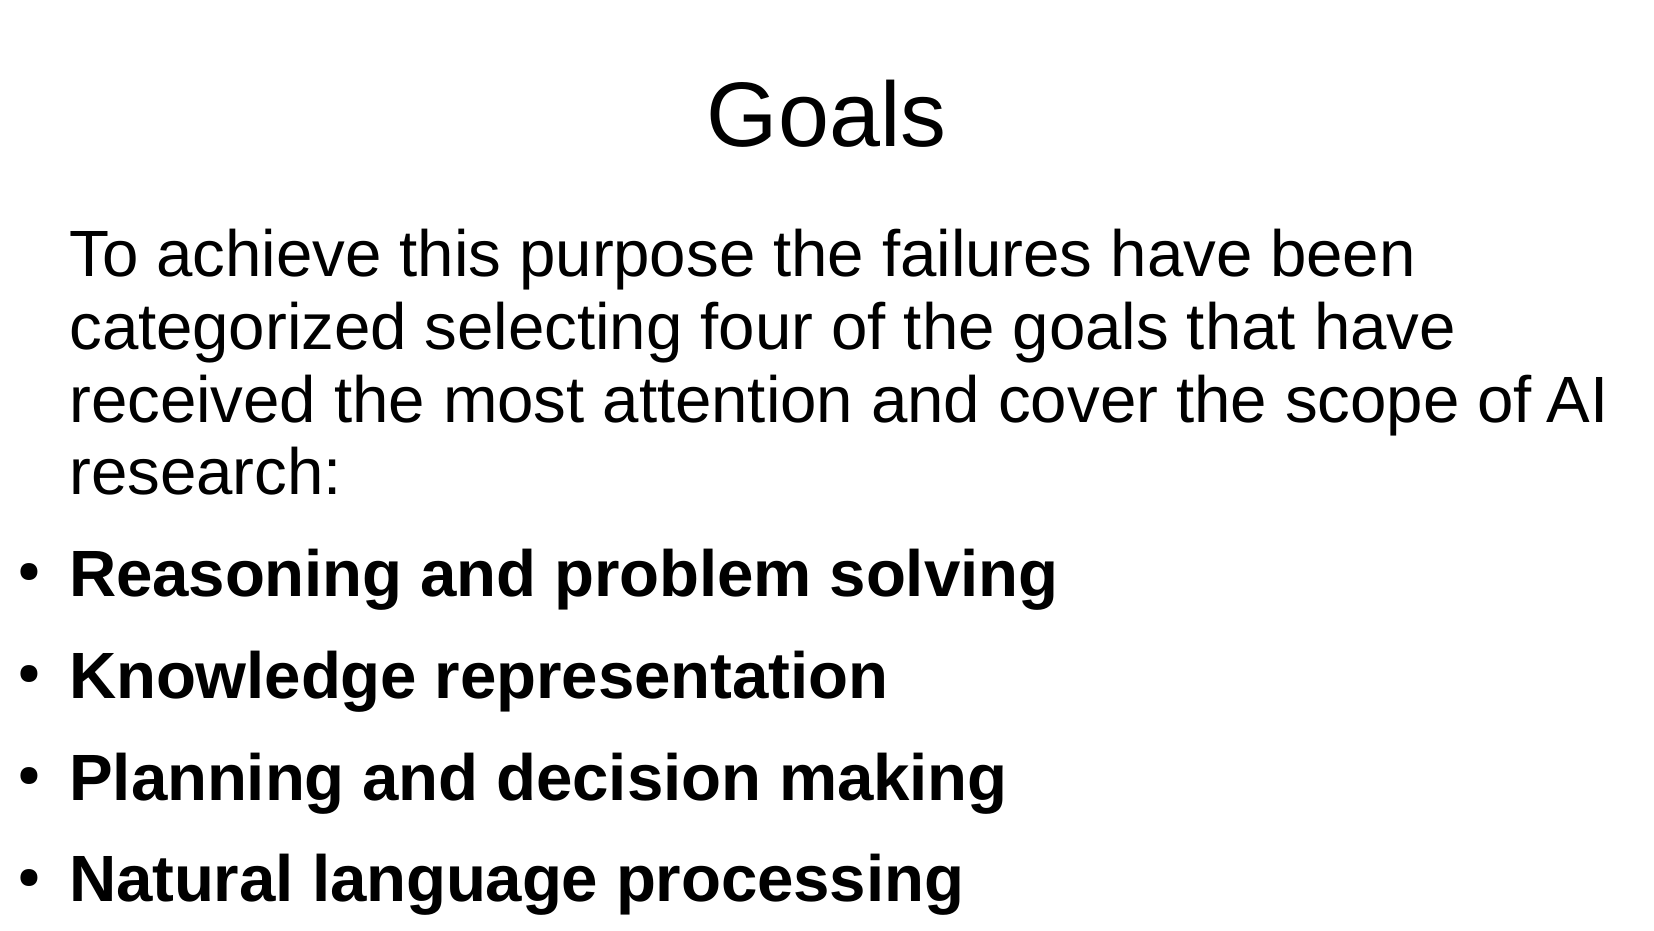

# Goals
To achieve this purpose the failures have been categorized selecting four of the goals that have received the most attention and cover the scope of AI research:
Reasoning and problem solving
Knowledge representation
Planning and decision making
Natural language processing